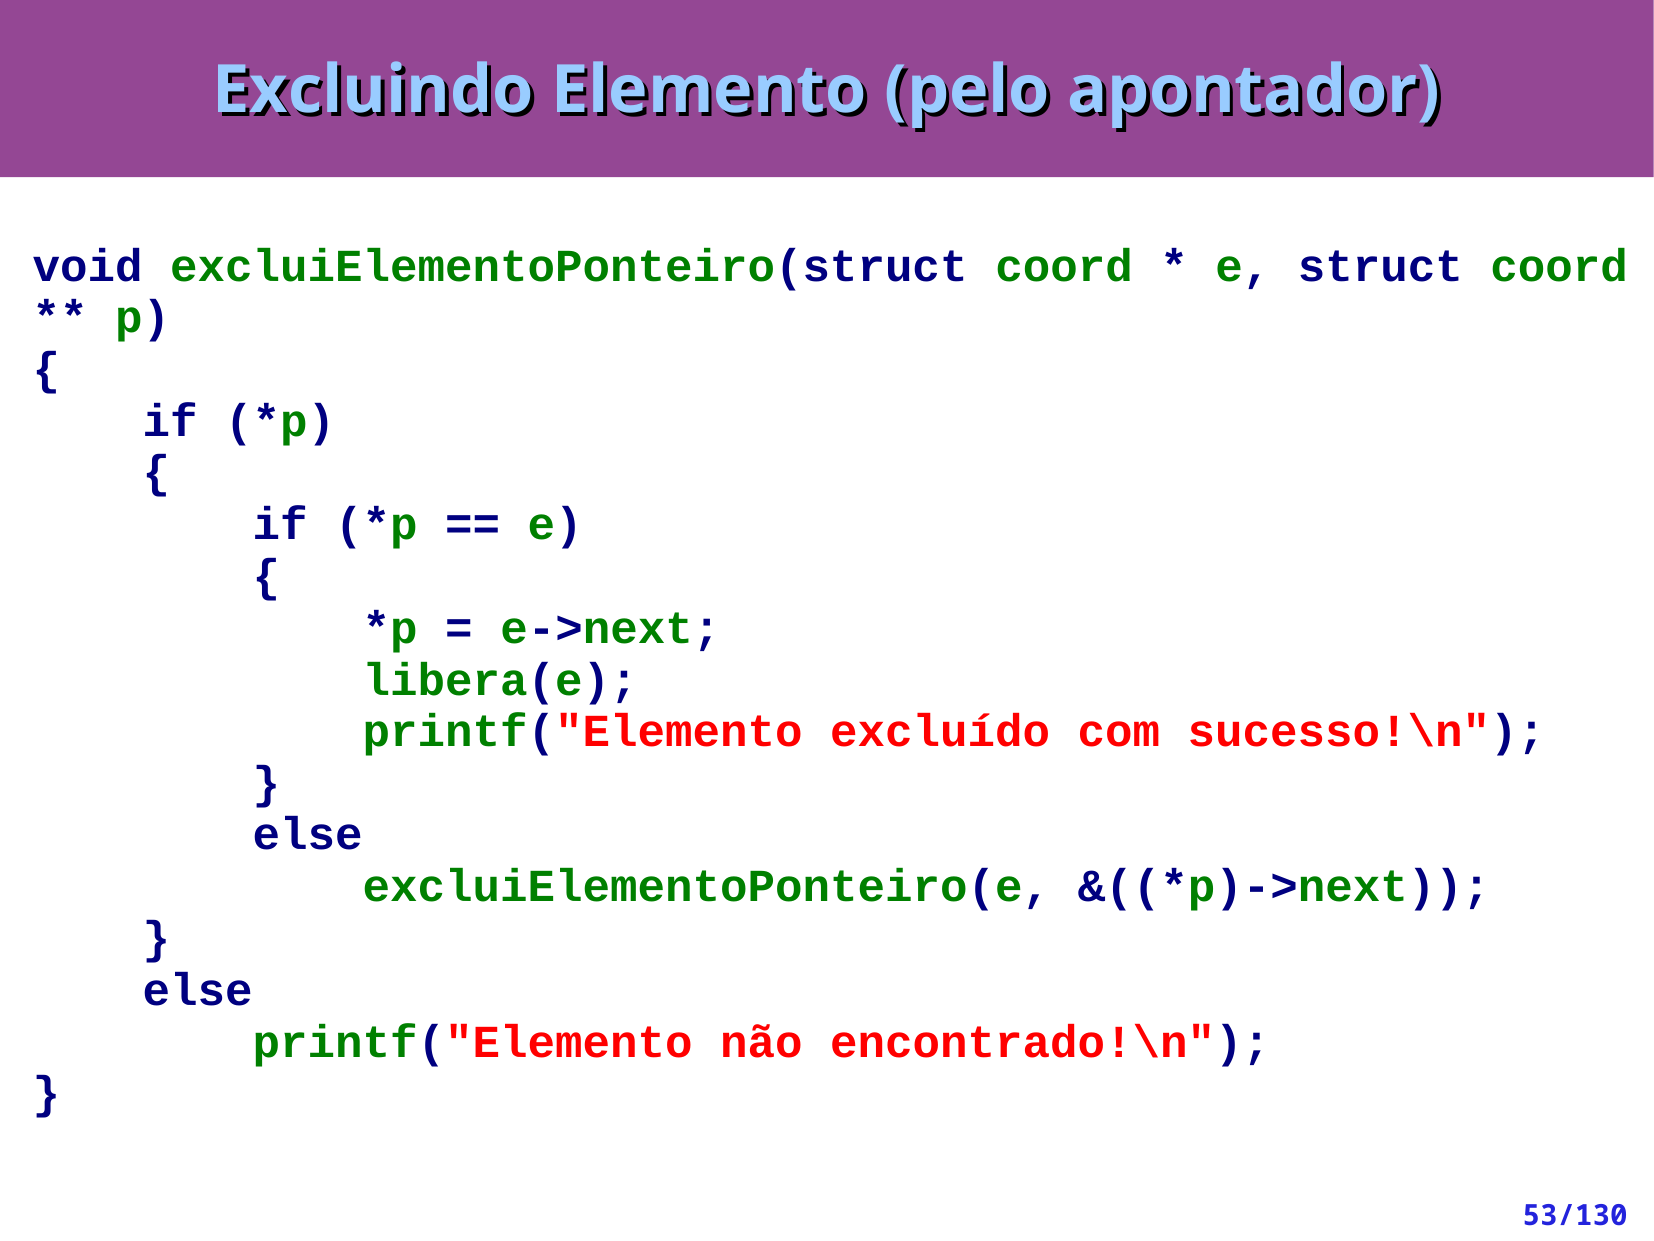

# Excluindo Elemento (pelo apontador)
void excluiElementoPonteiro(struct coord * e, struct coord ** p)
{
 if (*p)
 {
 if (*p == e)
 {
 *p = e->next;
 libera(e);
 printf("Elemento excluído com sucesso!\n");
 }
 else
 excluiElementoPonteiro(e, &((*p)->next));
 }
 else
 printf("Elemento não encontrado!\n");
}
53